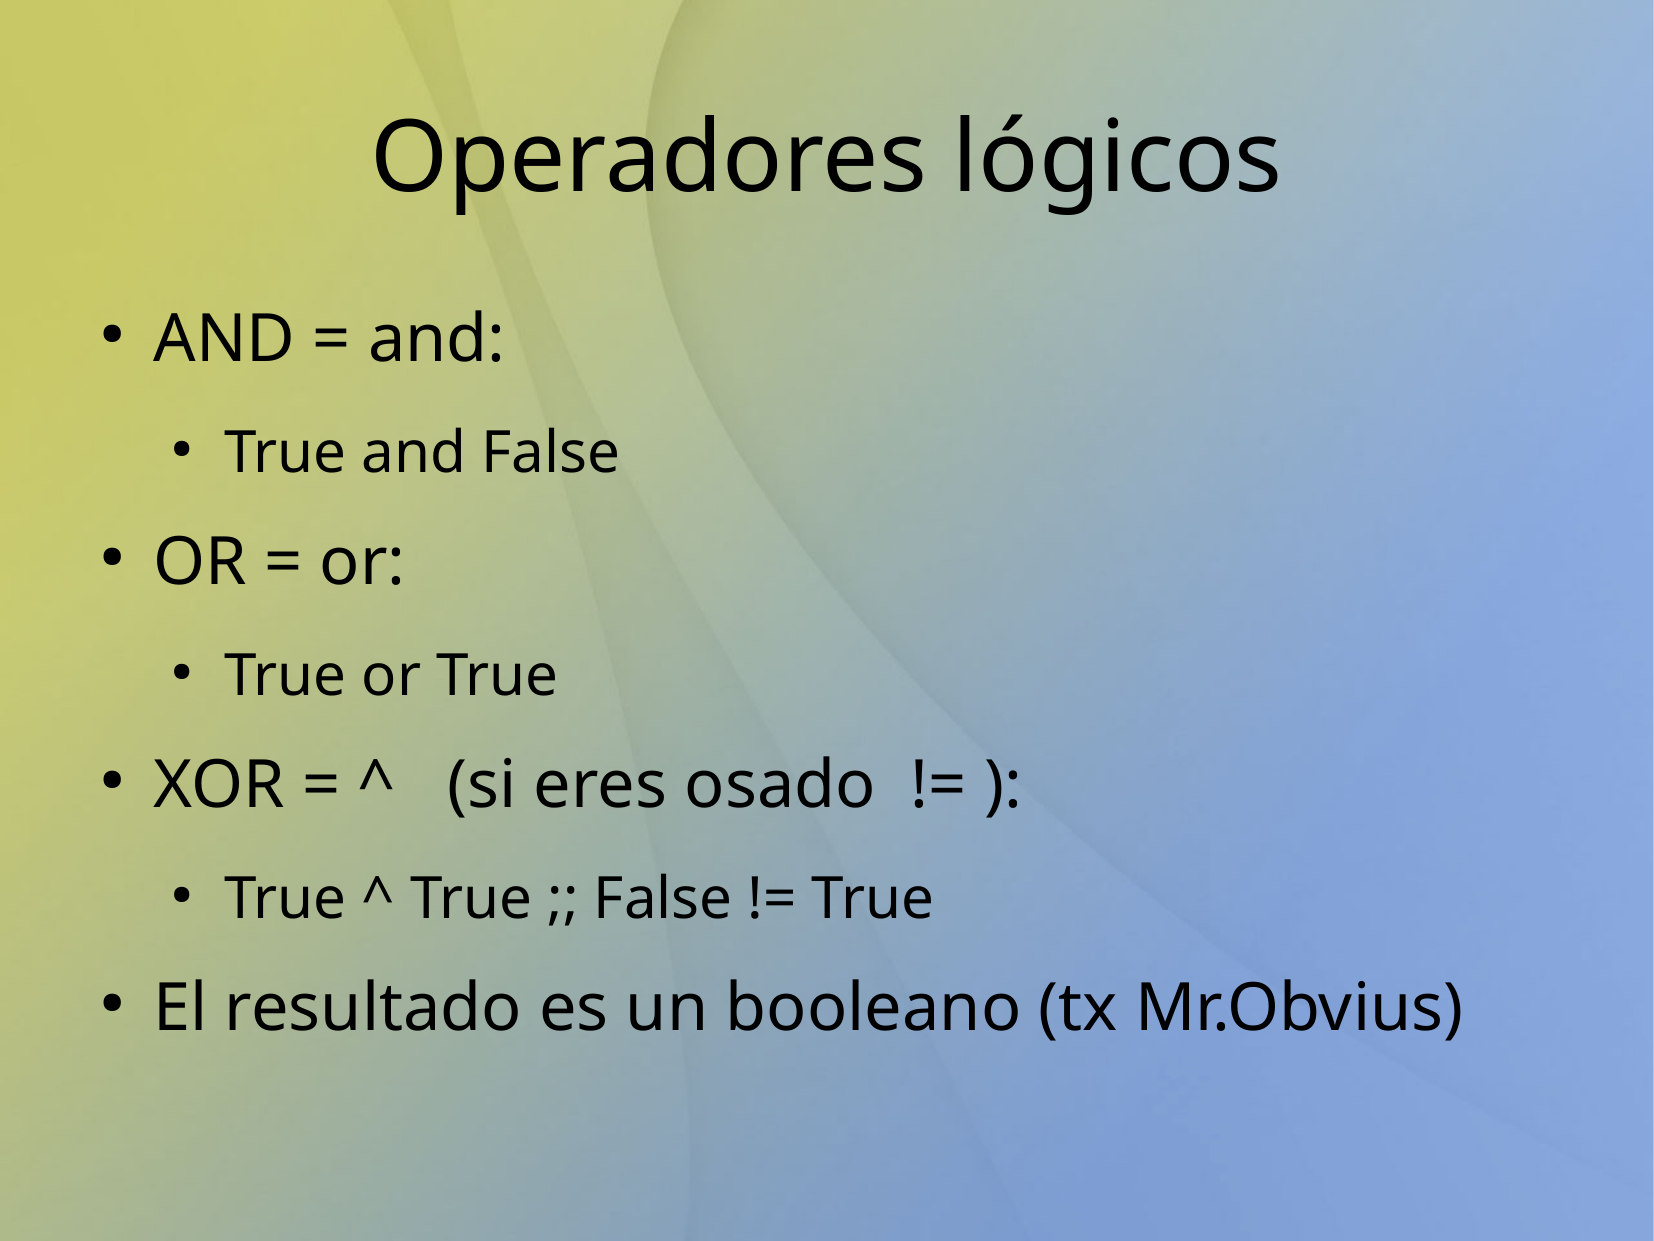

# Operadores lógicos
AND = and:
True and False
OR = or:
True or True
XOR = ^ (si eres osado != ):
True ^ True ;; False != True
El resultado es un booleano (tx Mr.Obvius)